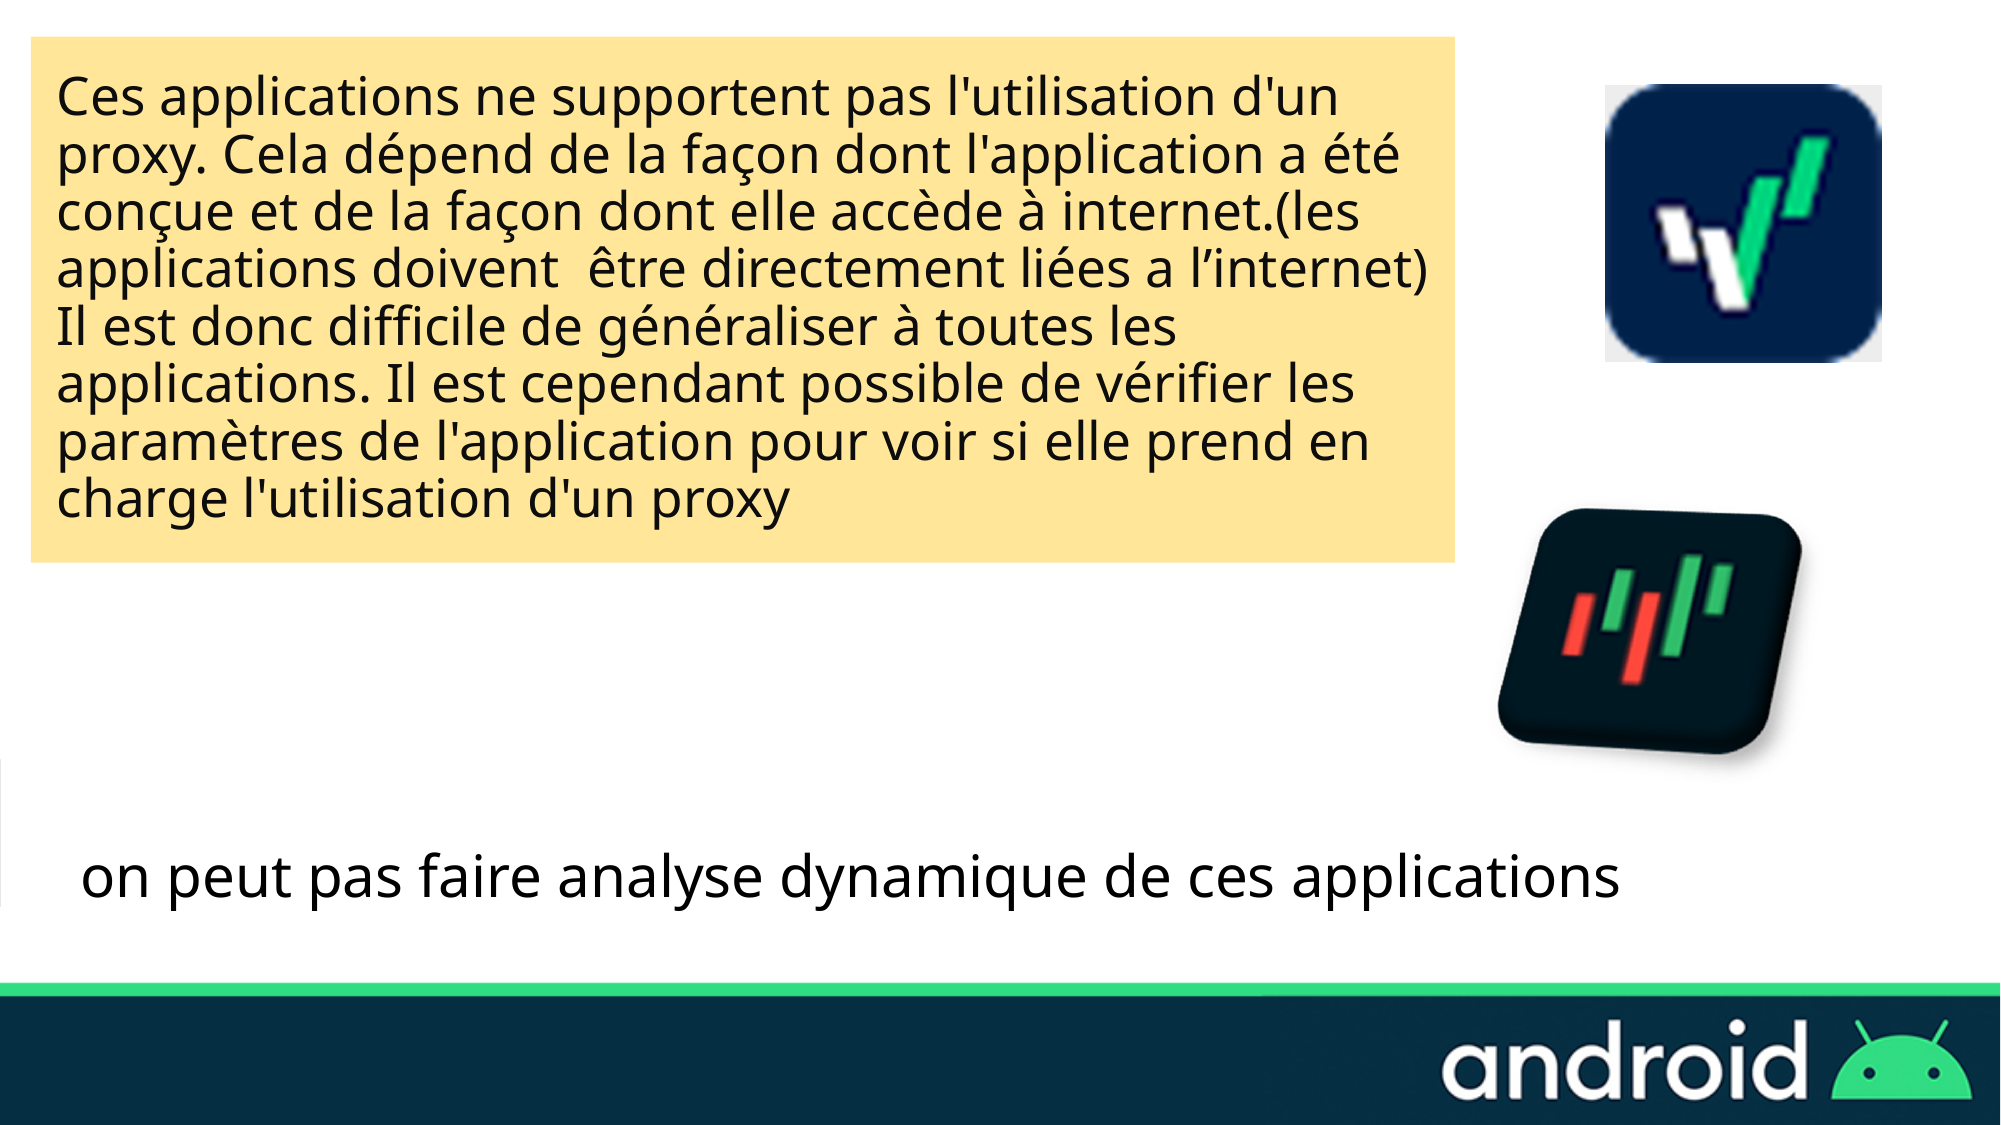

# Ces applications ne supportent pas l'utilisation d'un proxy. Cela dépend de la façon dont l'application a été conçue et de la façon dont elle accède à internet.(les applications doivent être directement liées a l’internet) Il est donc difficile de généraliser à toutes les applications. Il est cependant possible de vérifier les paramètres de l'application pour voir si elle prend en charge l'utilisation d'un proxy
on peut pas faire analyse dynamique de ces applications